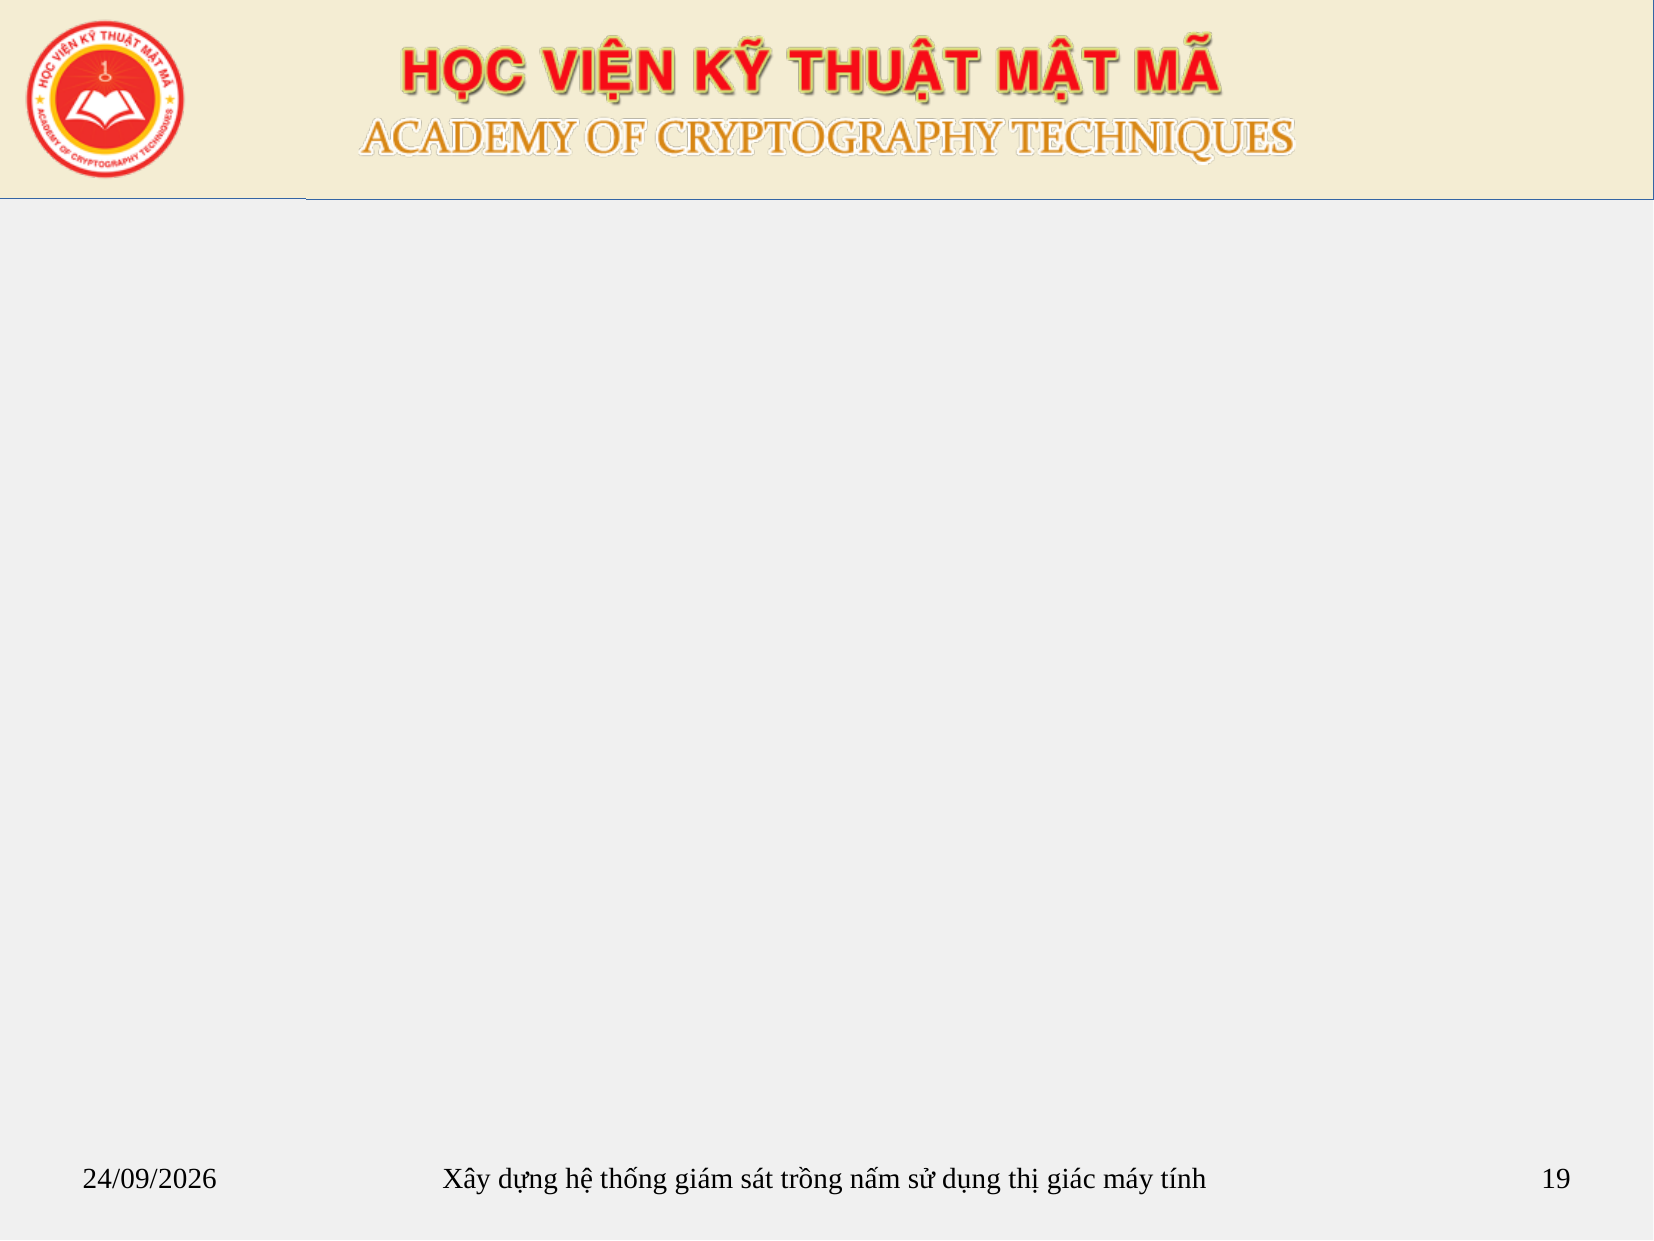

#
Xây dựng hệ thống giám sát trồng nấm sử dụng thị giác máy tính
19